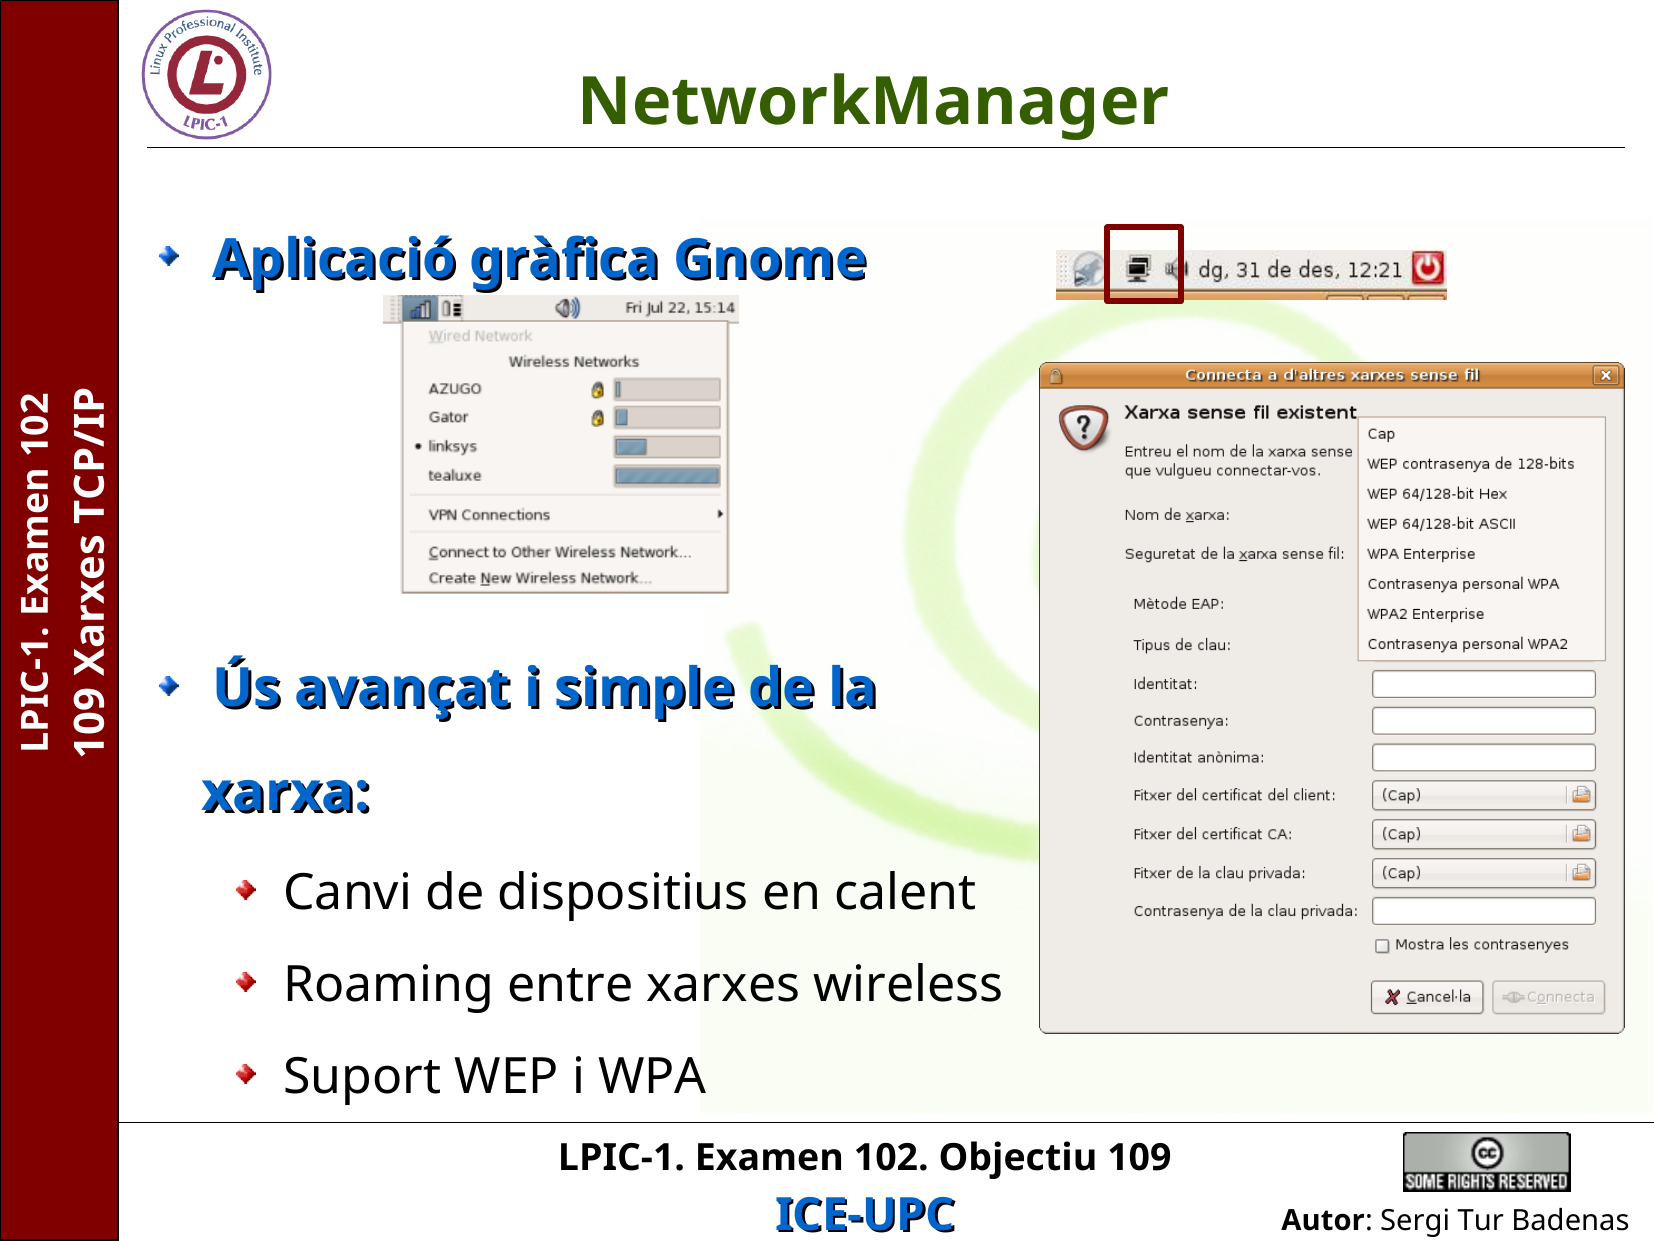

# NetworkManager
Aplicació gràfica Gnome
Ús avançat i simple de la
 xarxa:
Canvi de dispositius en calent
Roaming entre xarxes wireless
Suport WEP i WPA